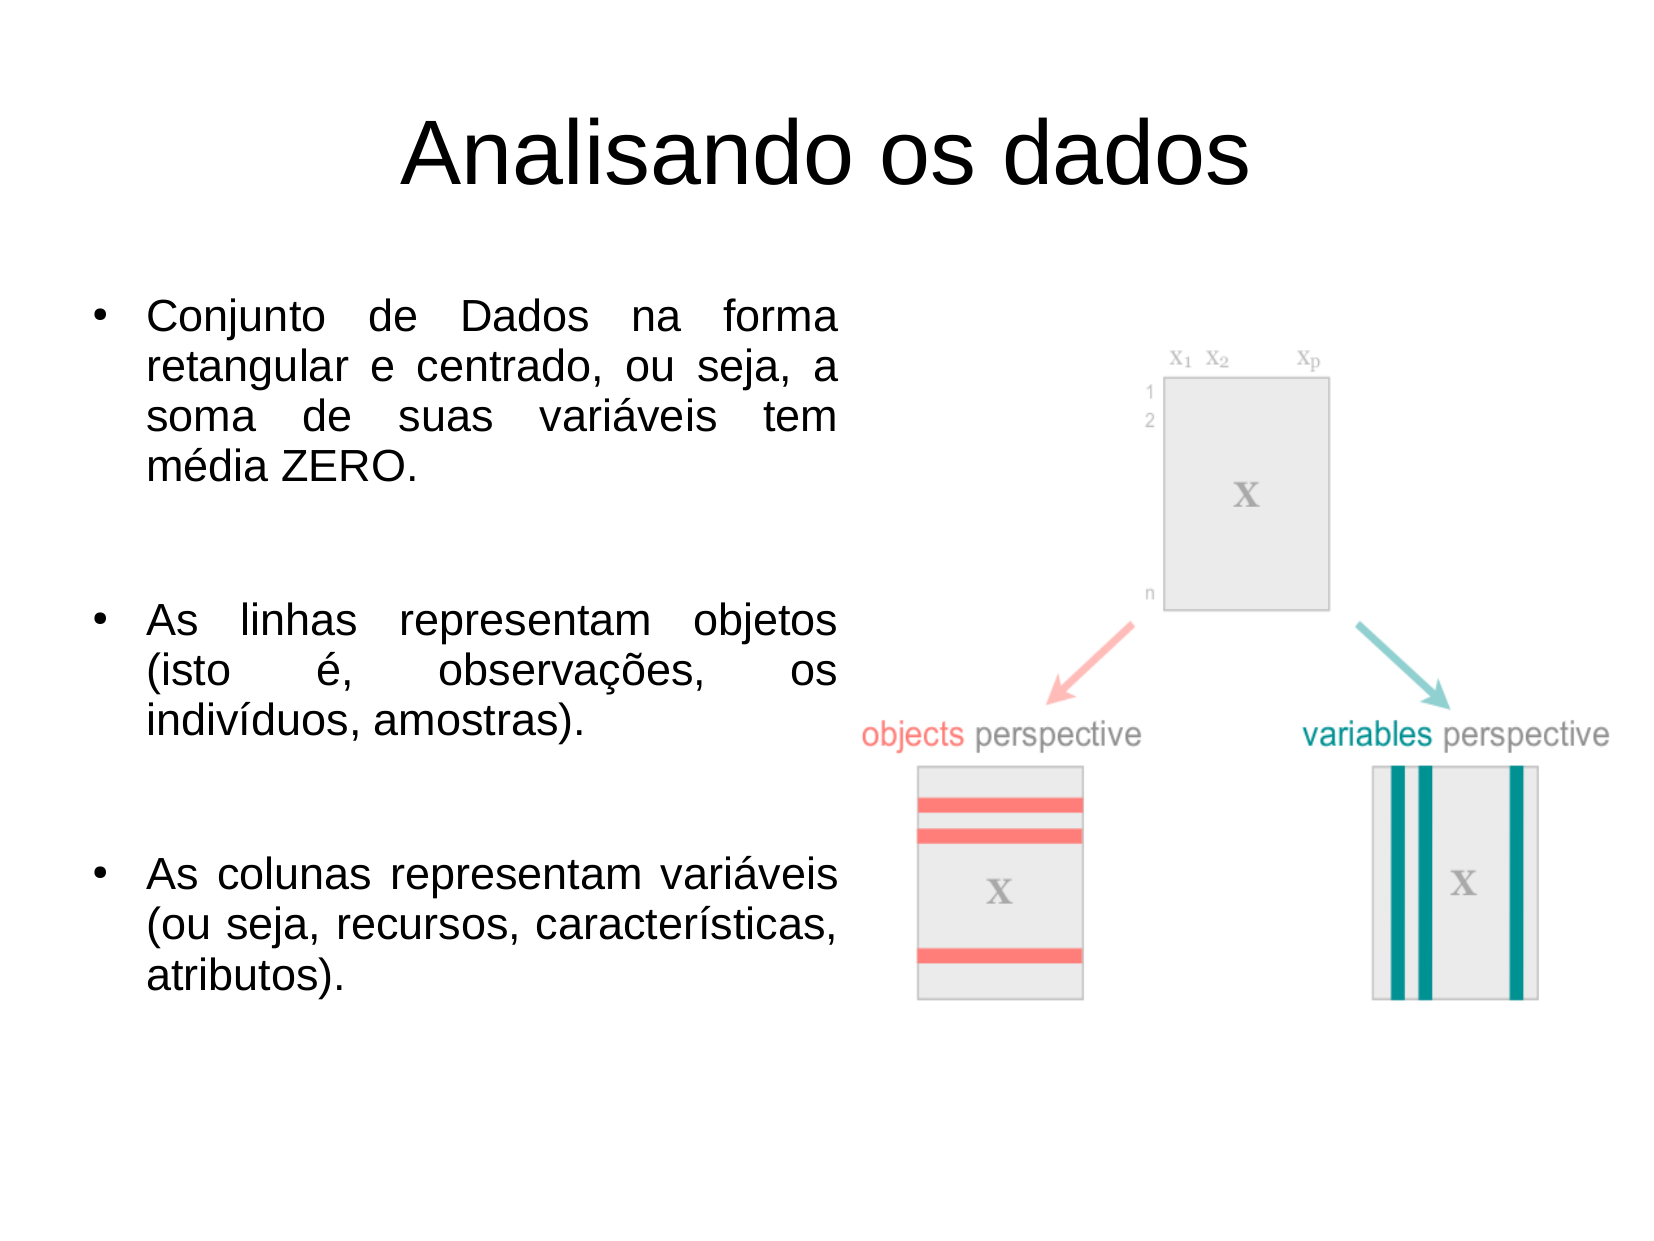

# Analisando os dados
Conjunto de Dados na forma retangular e centrado, ou seja, a soma de suas variáveis tem média ZERO.
As linhas representam objetos (isto é, observações, os indivíduos, amostras).
As colunas representam variáveis (ou seja, recursos, características, atributos).